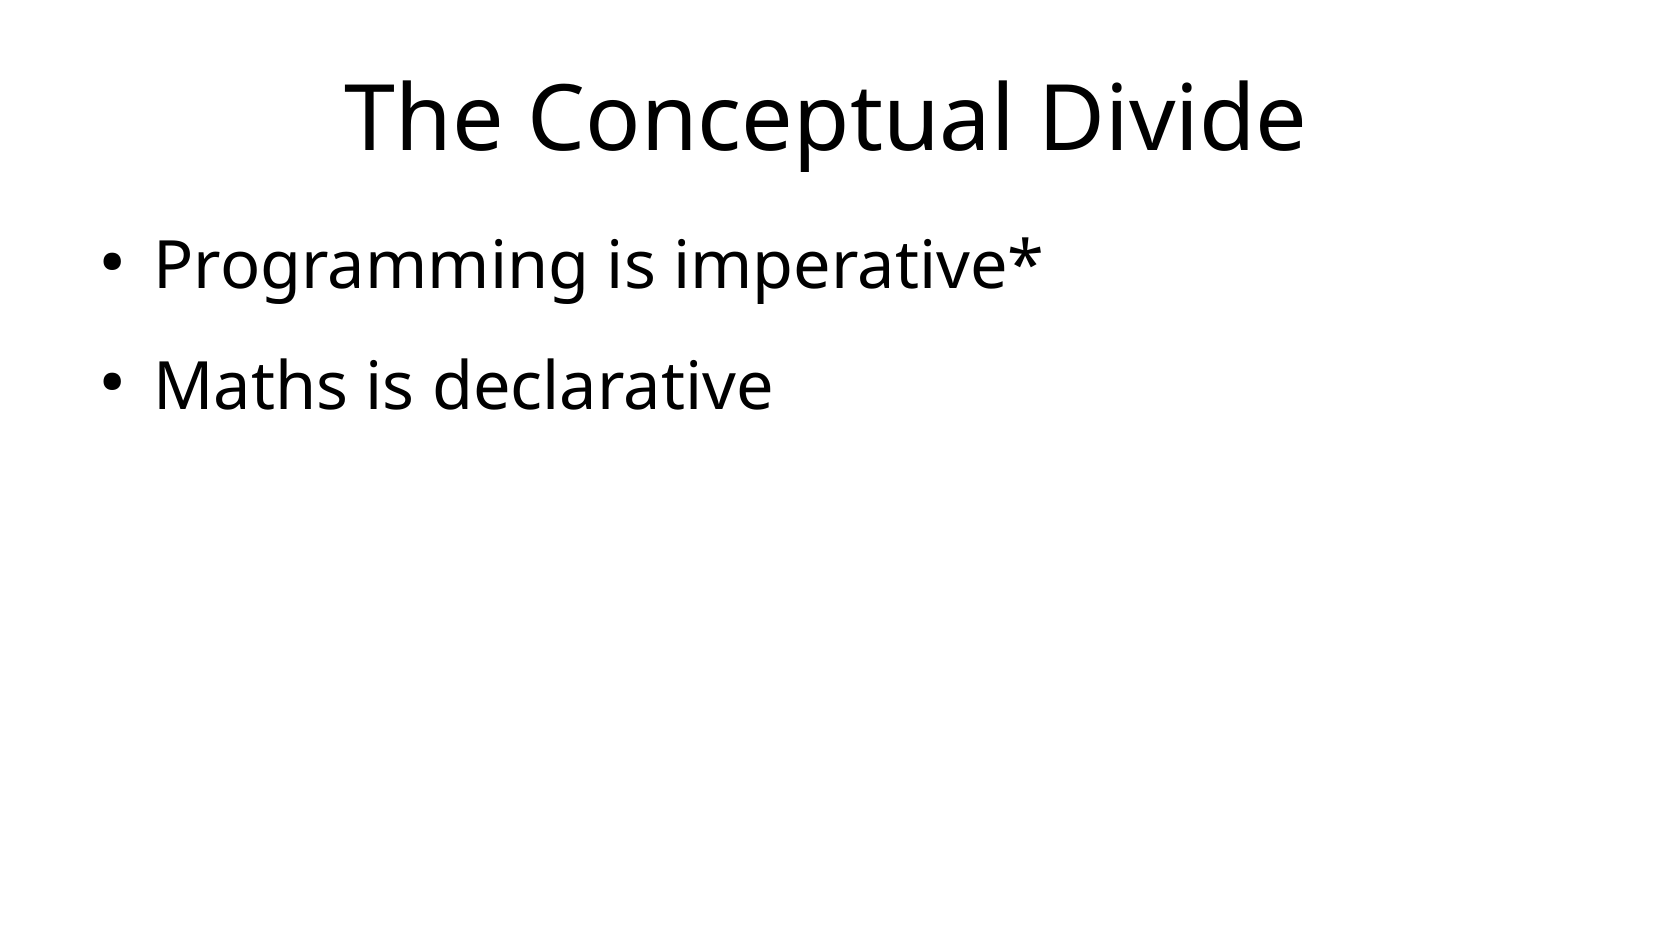

# The Conceptual Divide
Programming is imperative*
Maths is declarative